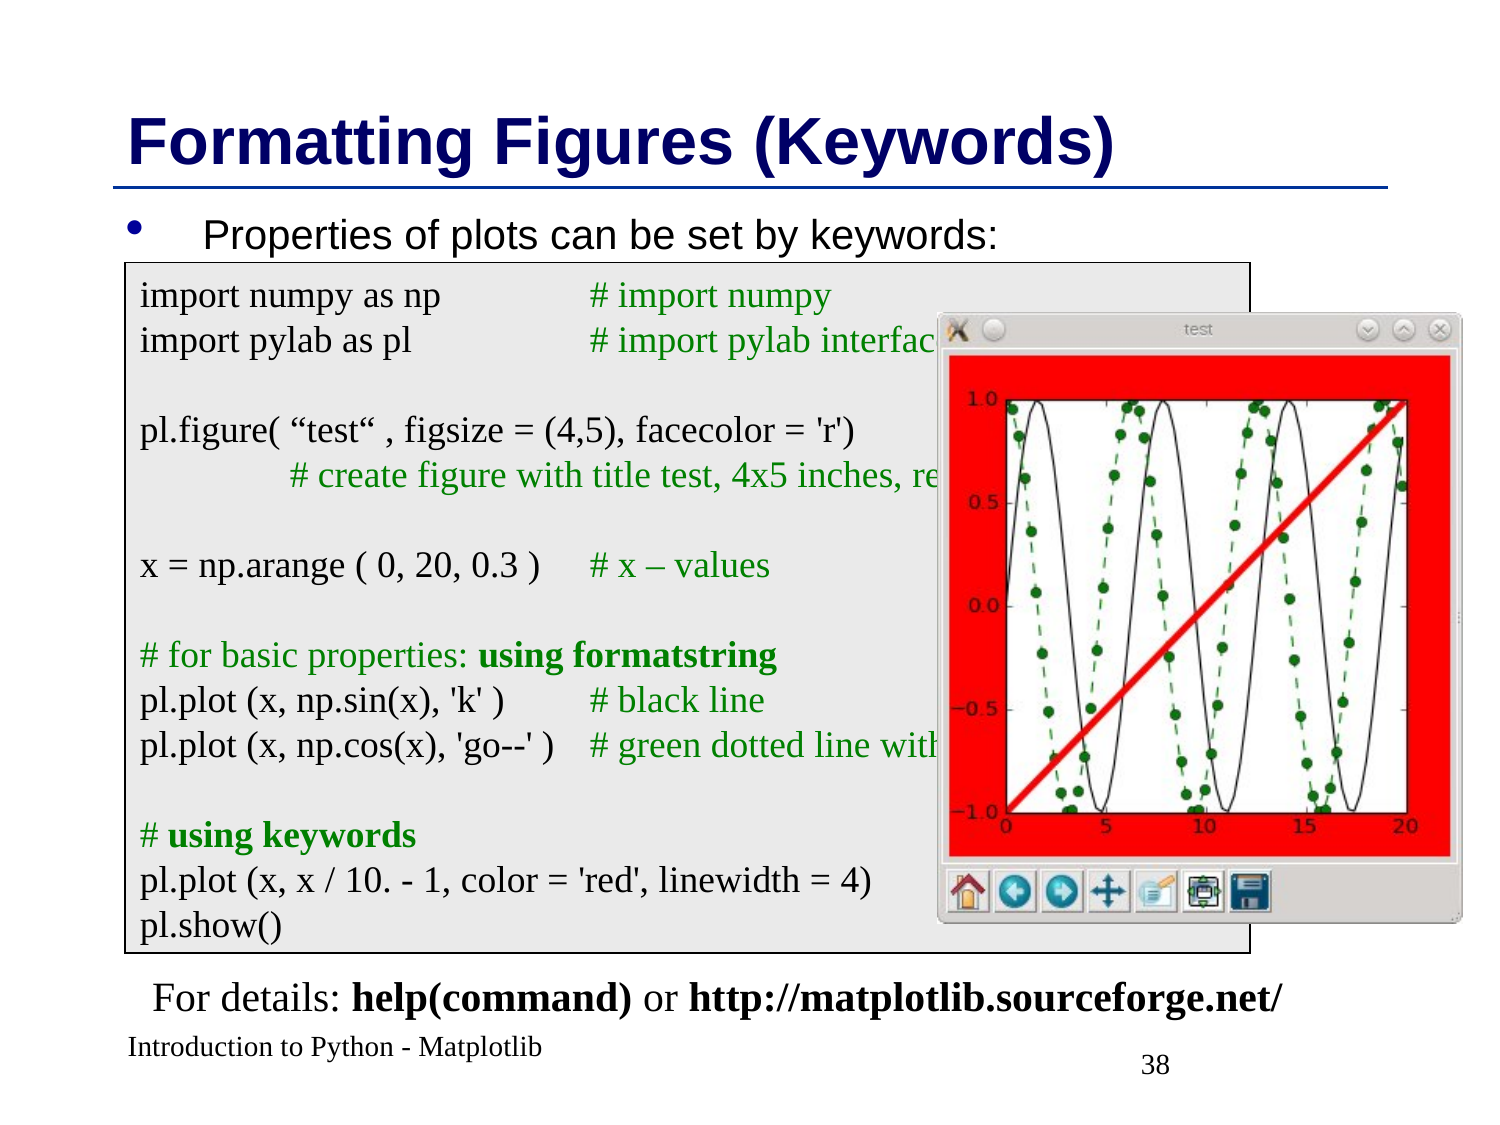

# Formatting Figures (Keywords)
Properties of plots can be set by keywords:
import numpy as np 	# import numpy
import pylab as pl		# import pylab interface
pl.figure( “test“ , figsize = (4,5), facecolor = 'r')
	# create figure with title test, 4x5 inches, red backgound
x = np.arange ( 0, 20, 0.3 )	# x – values
# for basic properties: using formatstring
pl.plot (x, np.sin(x), 'k' )	# black line
pl.plot (x, np.cos(x), 'go--' )	# green dotted line with circles
# using keywords
pl.plot (x, x / 10. - 1, color = 'red', linewidth = 4)
pl.show()
For details: help(command) or http://matplotlib.sourceforge.net/
Introduction to Python - Matplotlib